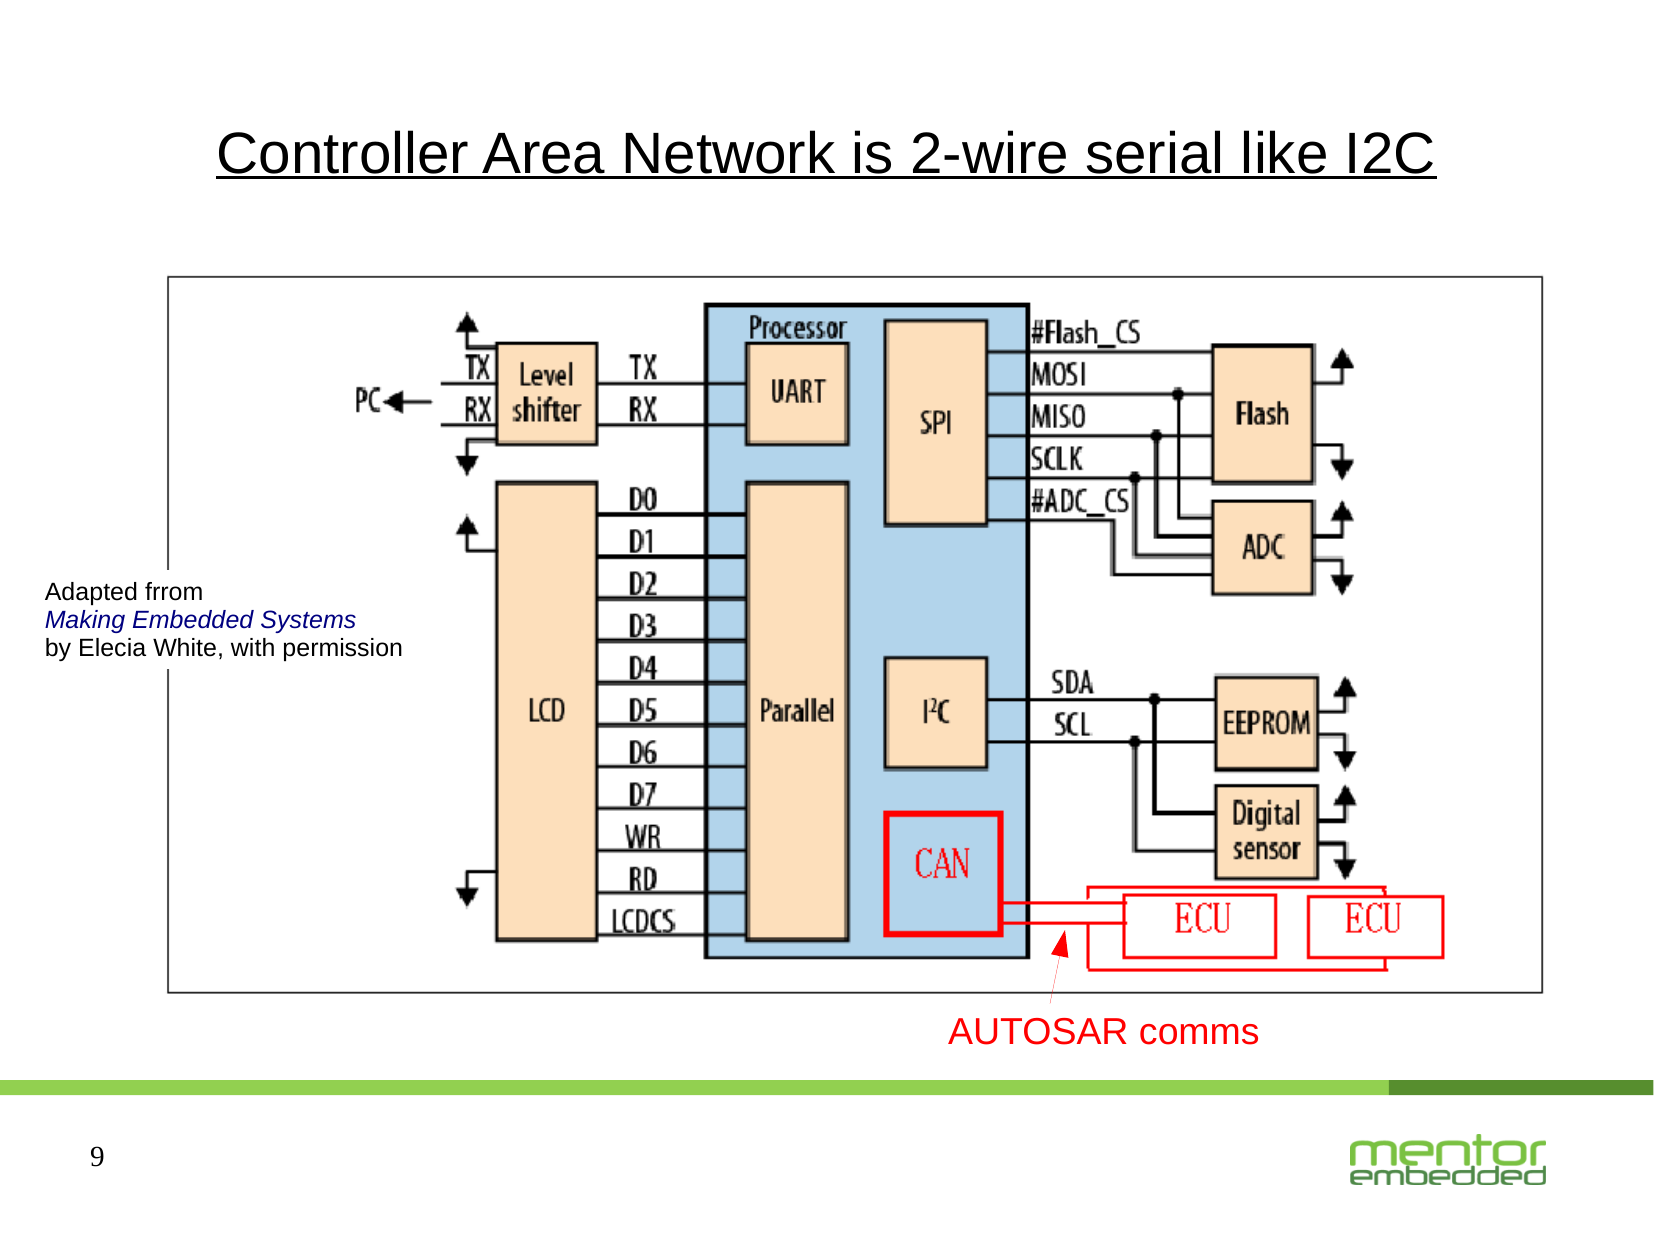

# Controller Area Network is 2-wire serial like I2C
Adapted frrom
Making Embedded Systems
by Elecia White, with permission
AUTOSAR comms
9